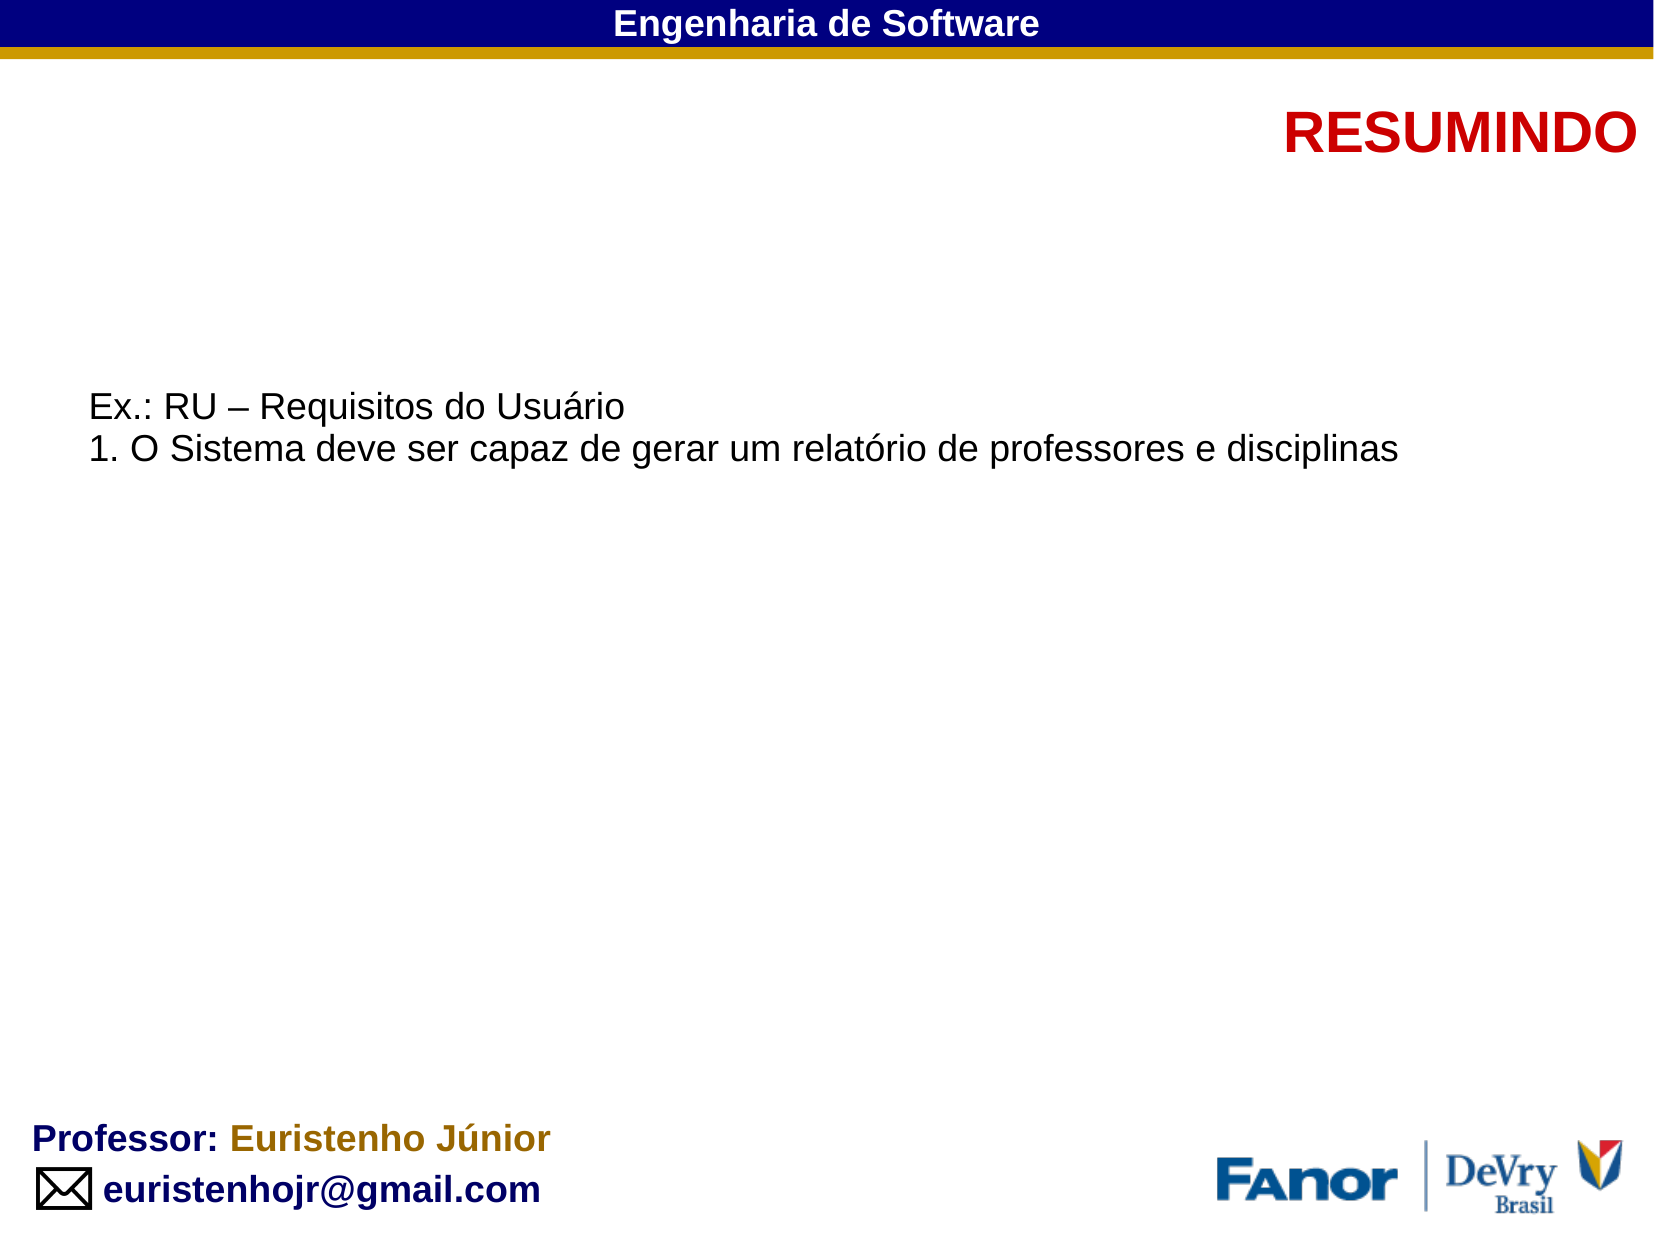

Engenharia de Software
RESUMINDO
Ex.: RU – Requisitos do Usuário
1. O Sistema deve ser capaz de gerar um relatório de professores e disciplinas
Professor: Euristenho Júnior
euristenhojr@gmail.com